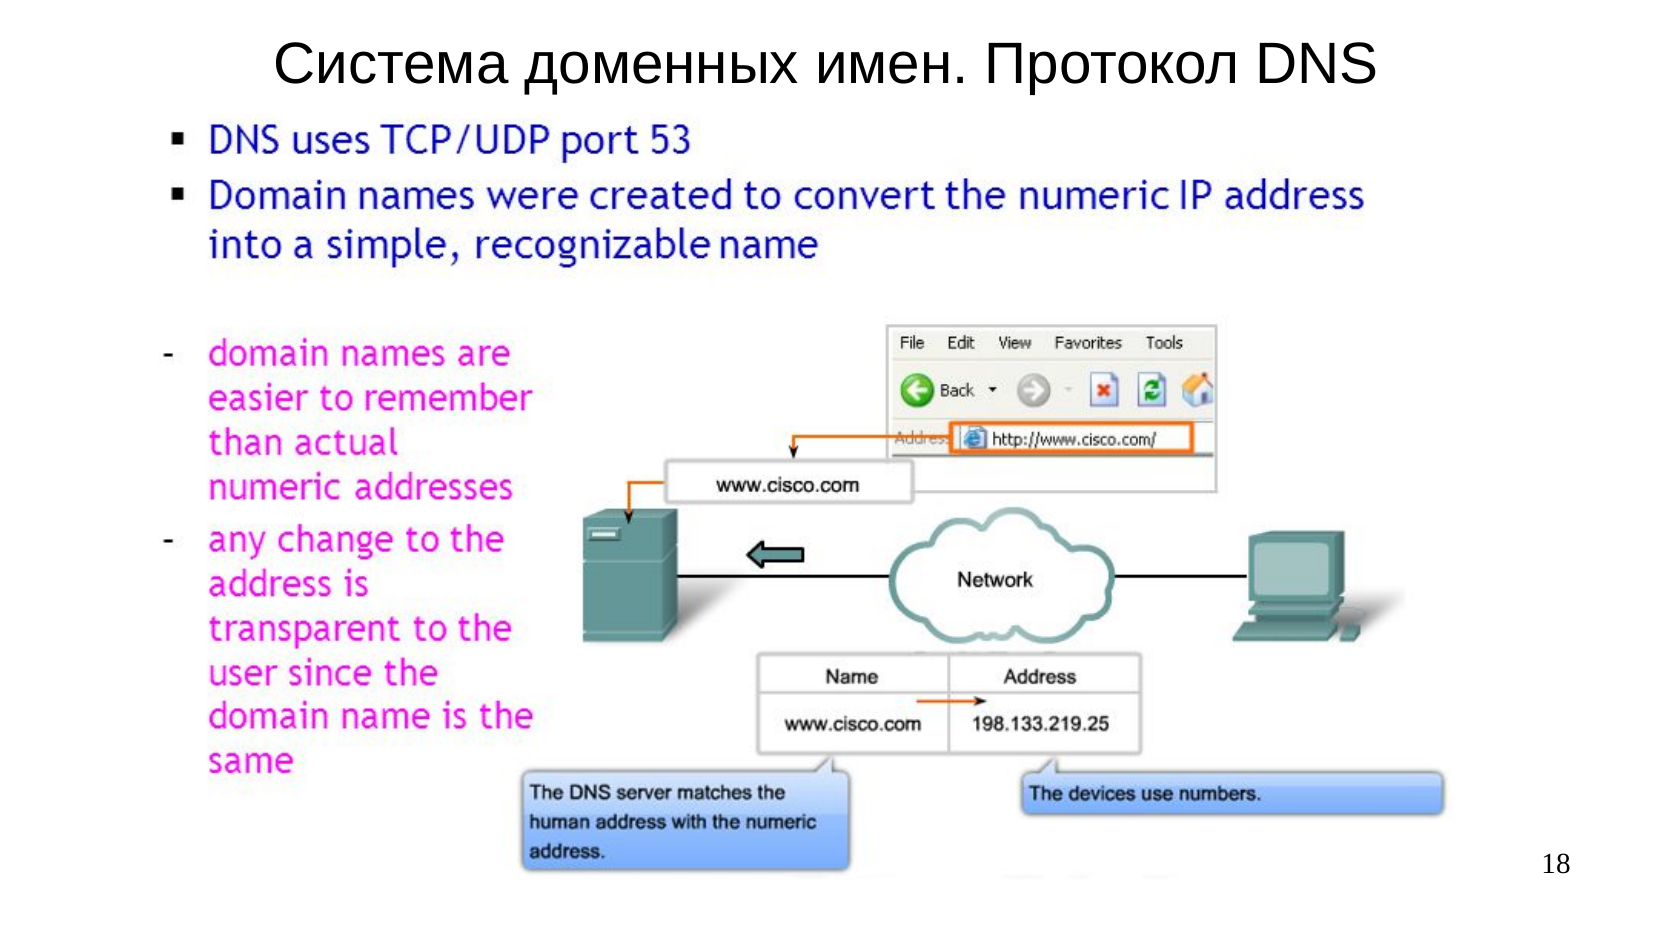

# Система доменных имен. Протокол DNS
18